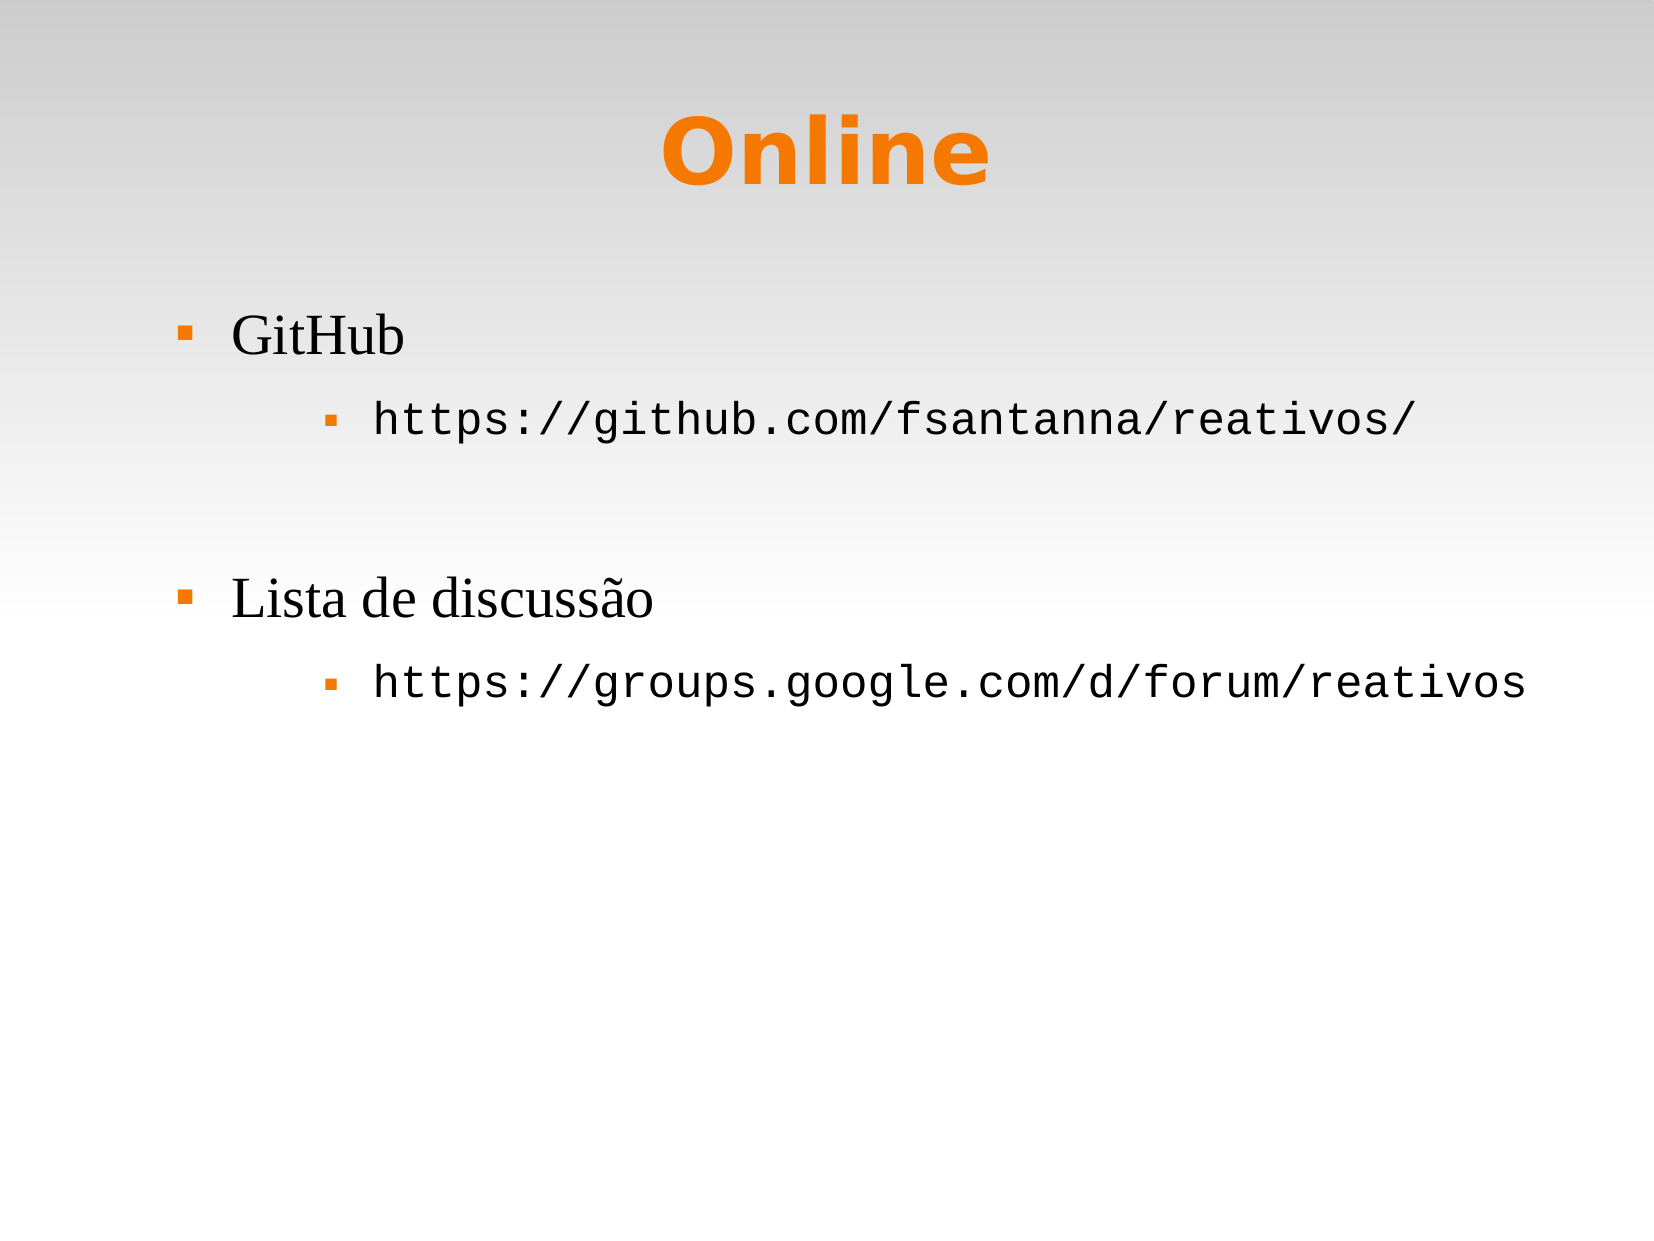

# Online
GitHub
https://github.com/fsantanna/reativos/
Lista de discussão
https://groups.google.com/d/forum/reativos